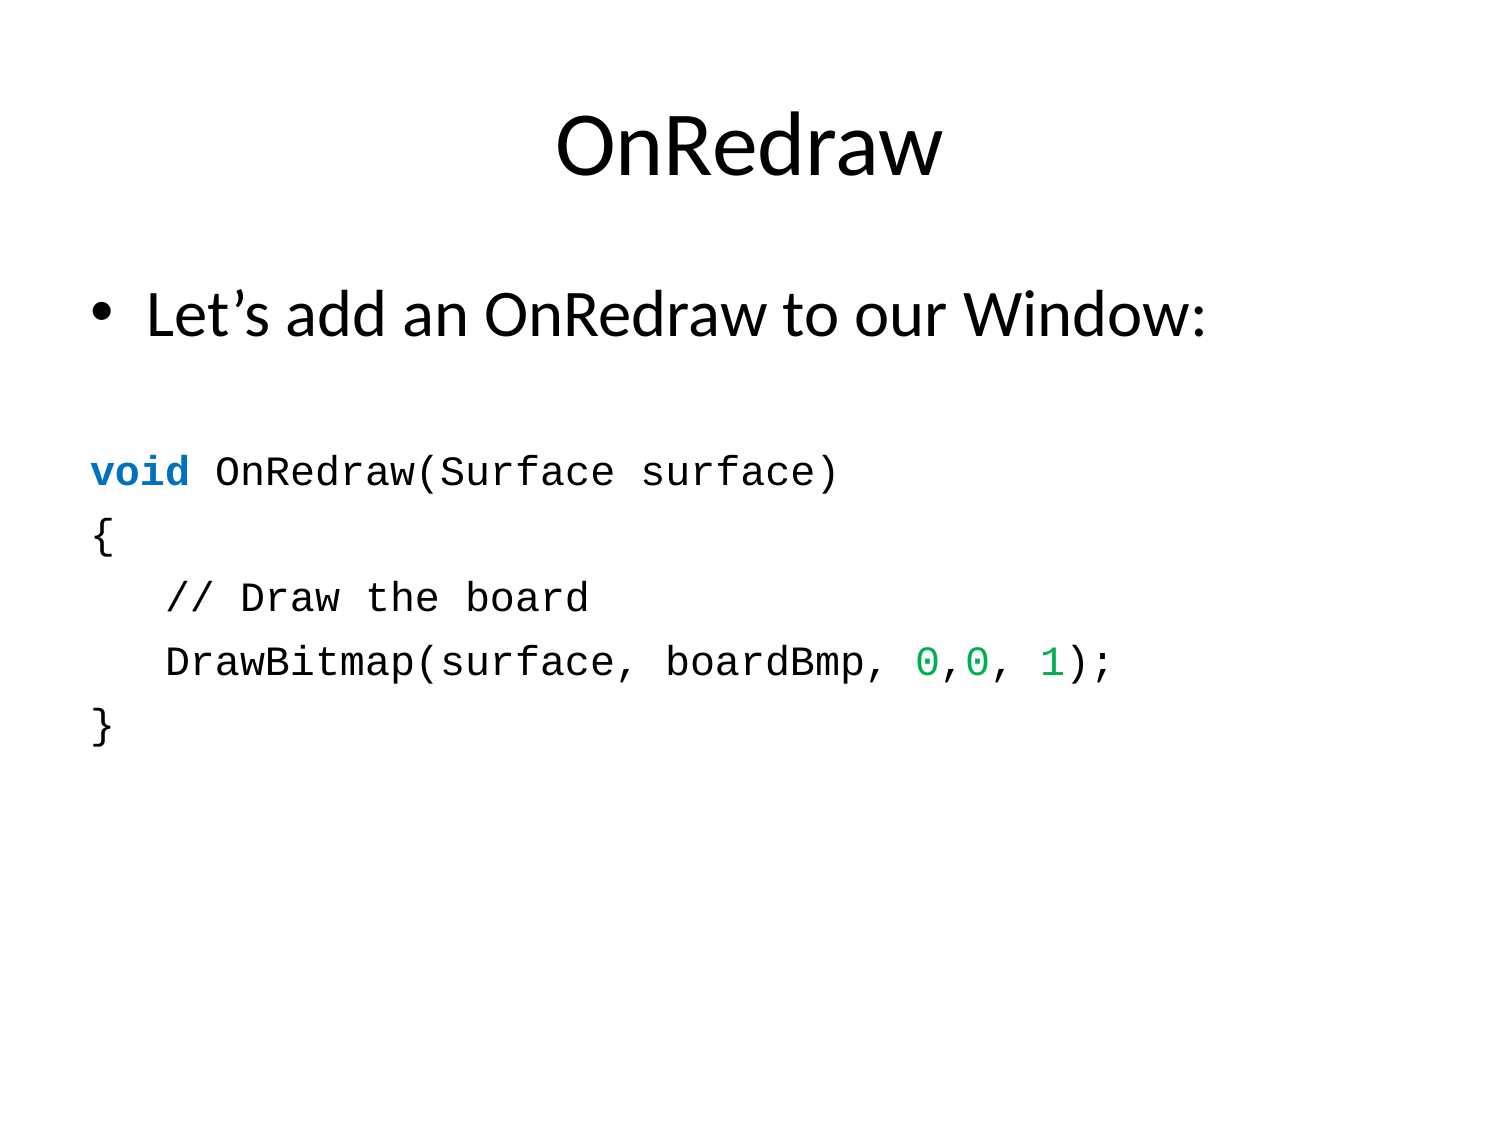

# OnRedraw
Let’s add an OnRedraw to our Window:
void OnRedraw(Surface surface)
{
 // Draw the board
 DrawBitmap(surface, boardBmp, 0,0, 1);
}